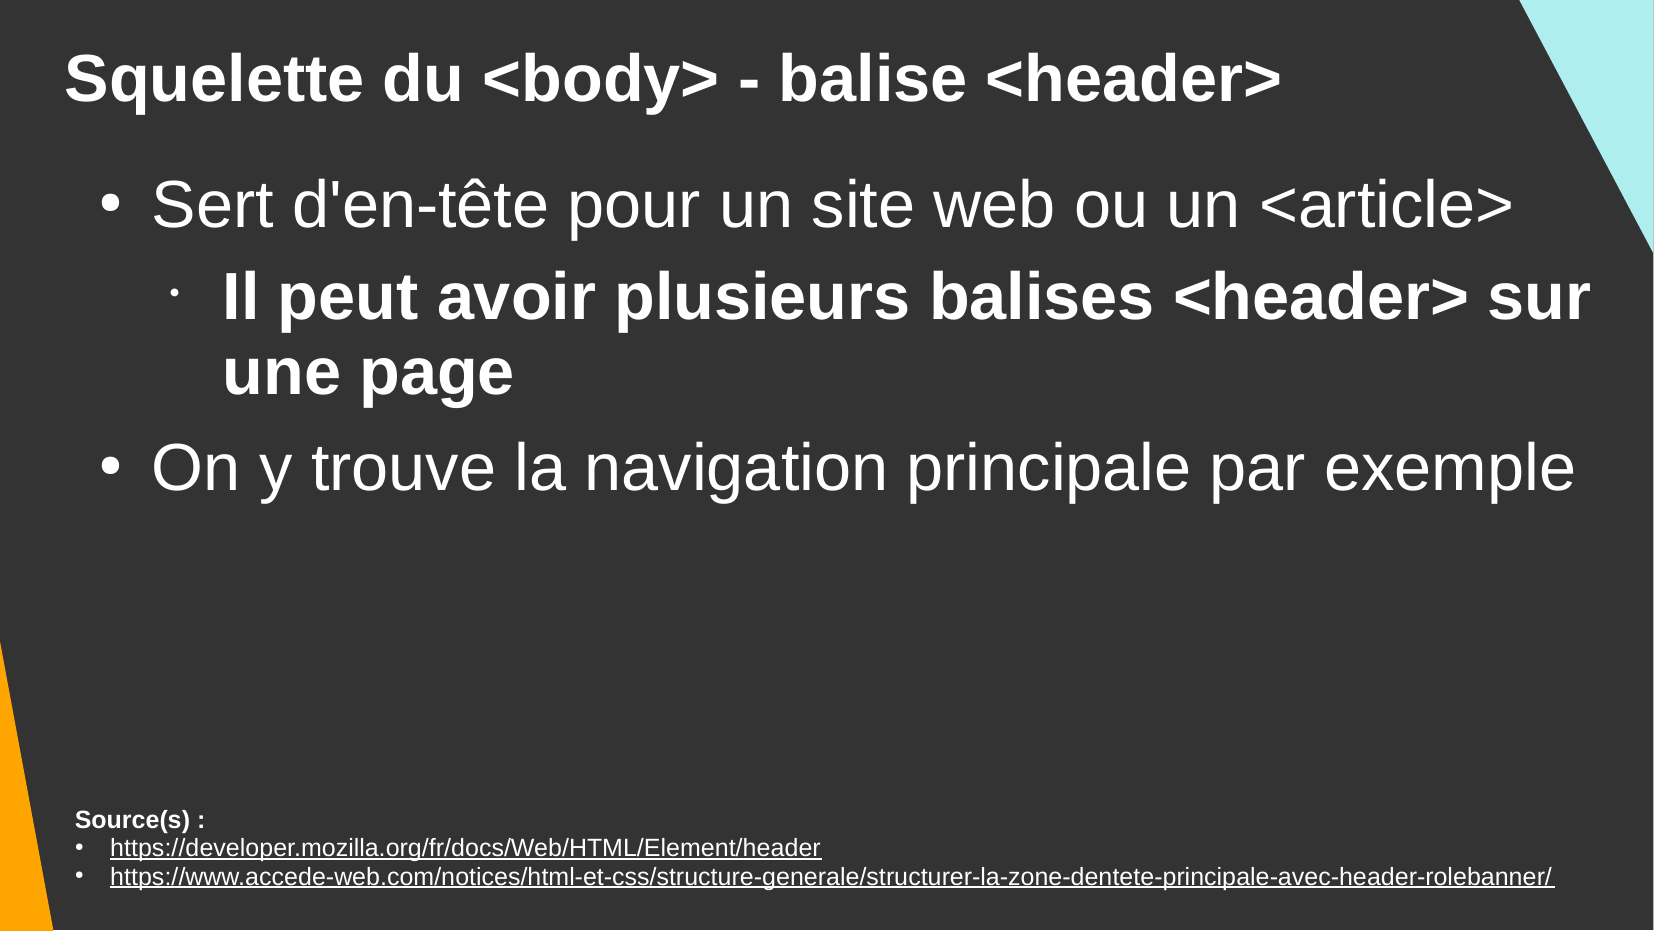

# Squelette du <body> - balise <header>
Sert d'en-tête pour un site web ou un <article>
Il peut avoir plusieurs balises <header> sur une page
On y trouve la navigation principale par exemple
Source(s) :
https://developer.mozilla.org/fr/docs/Web/HTML/Element/header
https://www.accede-web.com/notices/html-et-css/structure-generale/structurer-la-zone-dentete-principale-avec-header-rolebanner/